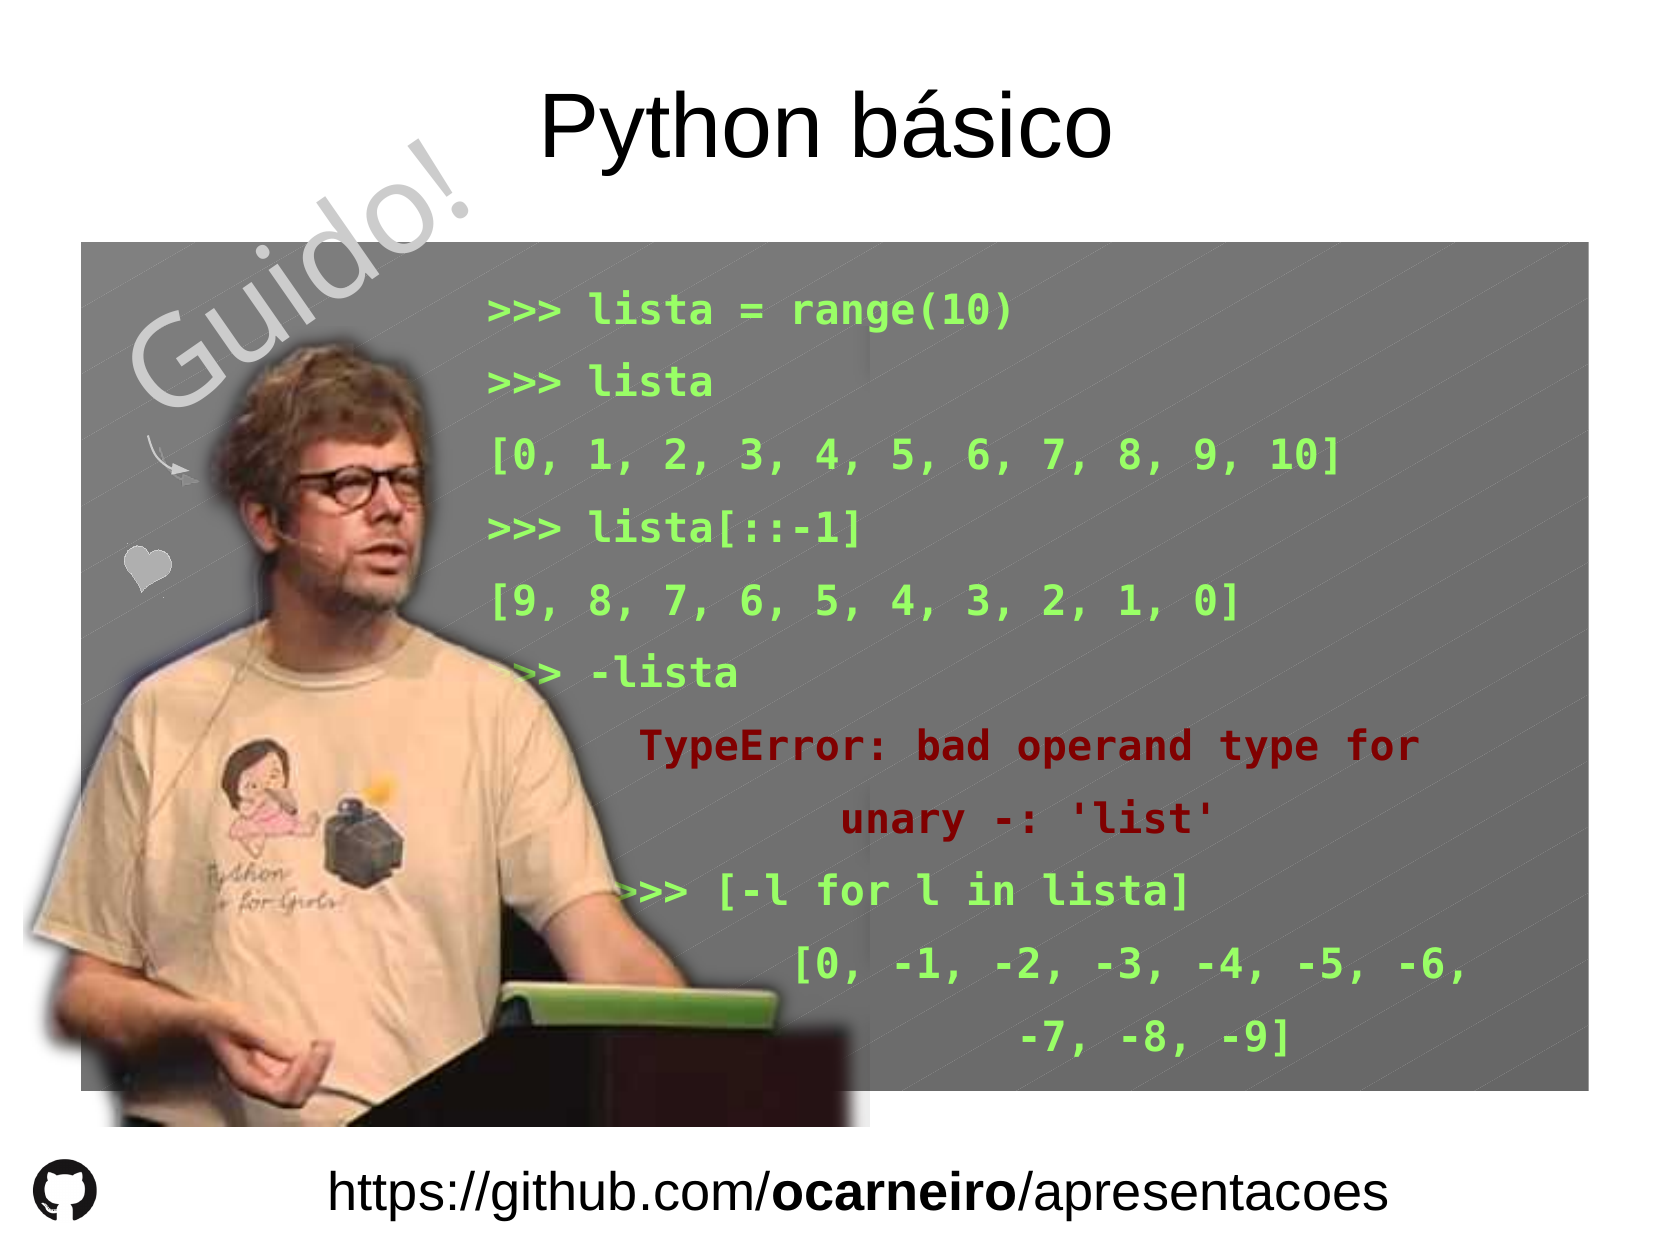

# Python básico
Guido!
>>> lista = range(10)
>>> lista
[0, 1, 2, 3, 4, 5, 6, 7, 8, 9, 10]
>>> lista[::-1]
[9, 8, 7, 6, 5, 4, 3, 2, 1, 0]
>>> -lista
 TypeError: bad operand type for unary -: 'list'
 >>> [-l for l in lista]
 [0, -1, -2, -3, -4, -5, -6, -7, -8, -9]
https://github.com/ocarneiro/apresentacoes